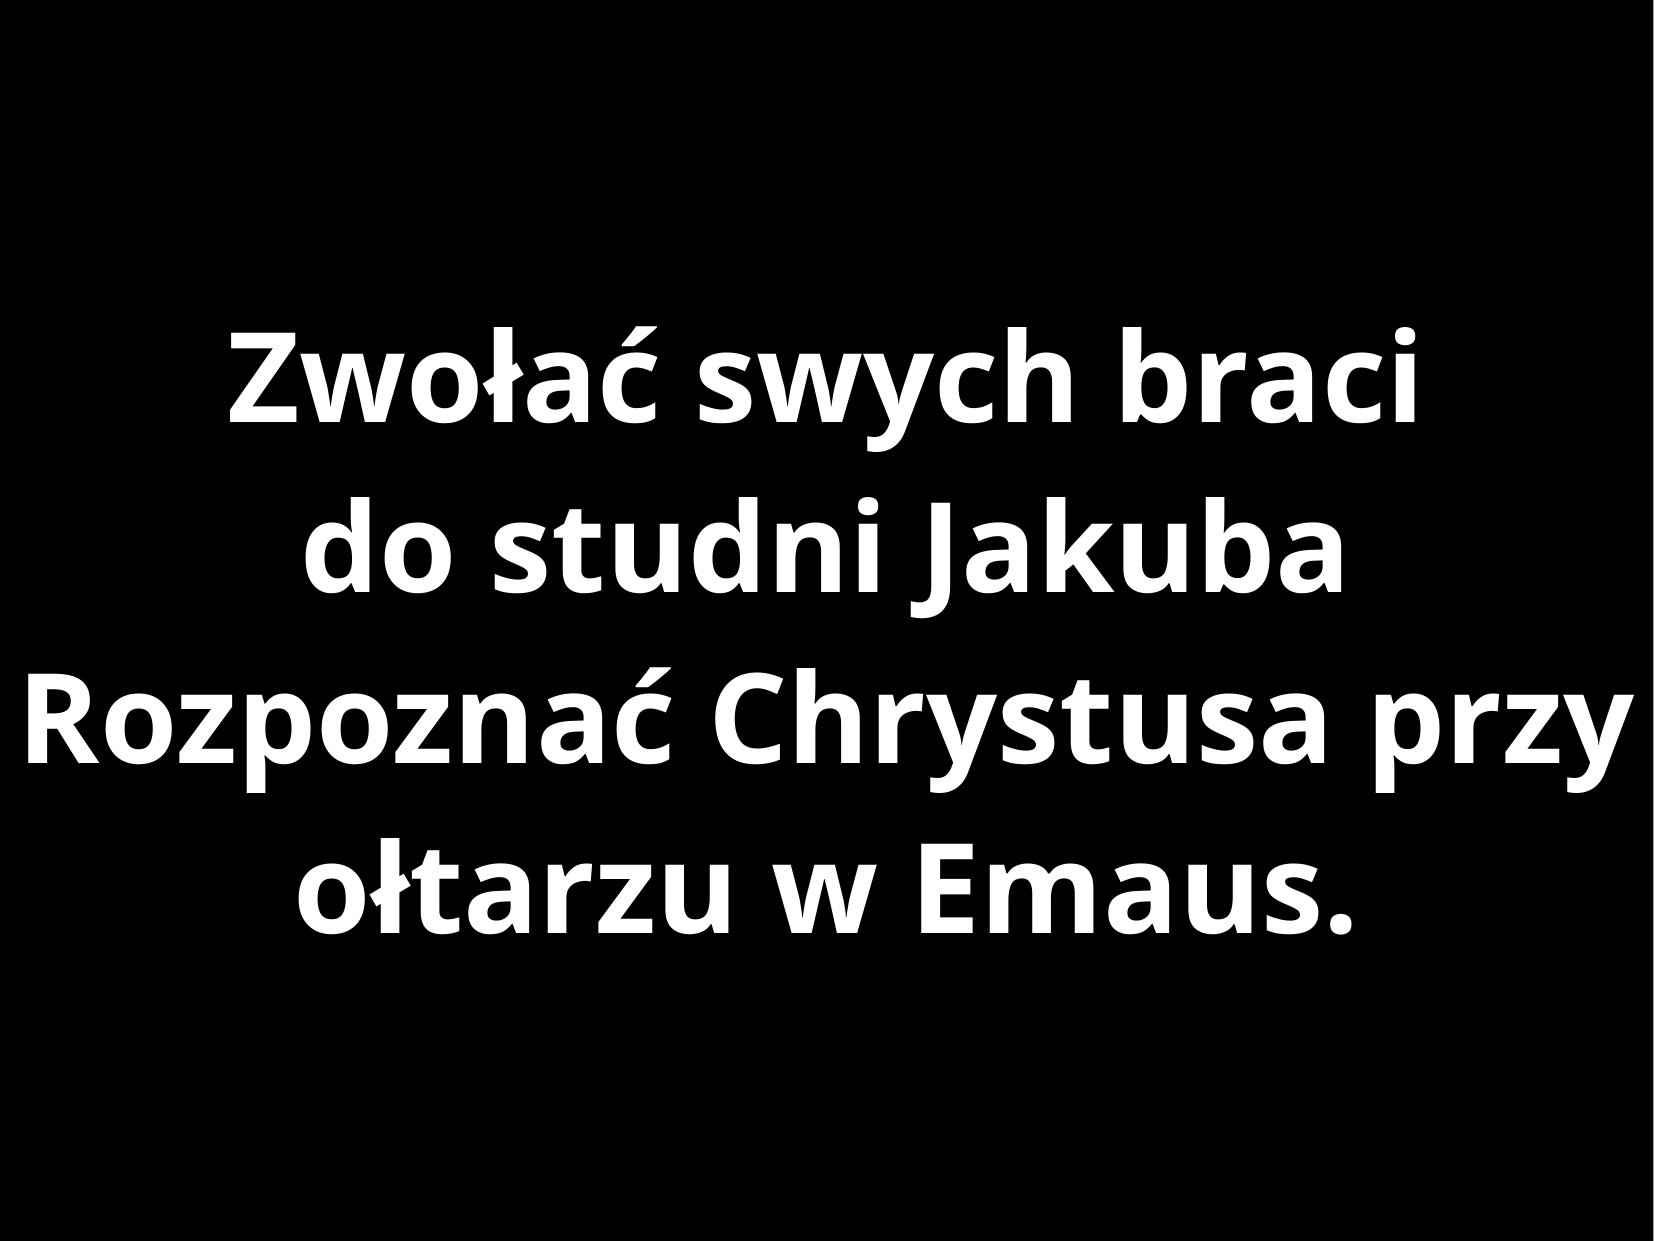

# Zwołać swych braci do studni Jakuba Rozpoznać Chrystusa przy ołtarzu w Emaus.